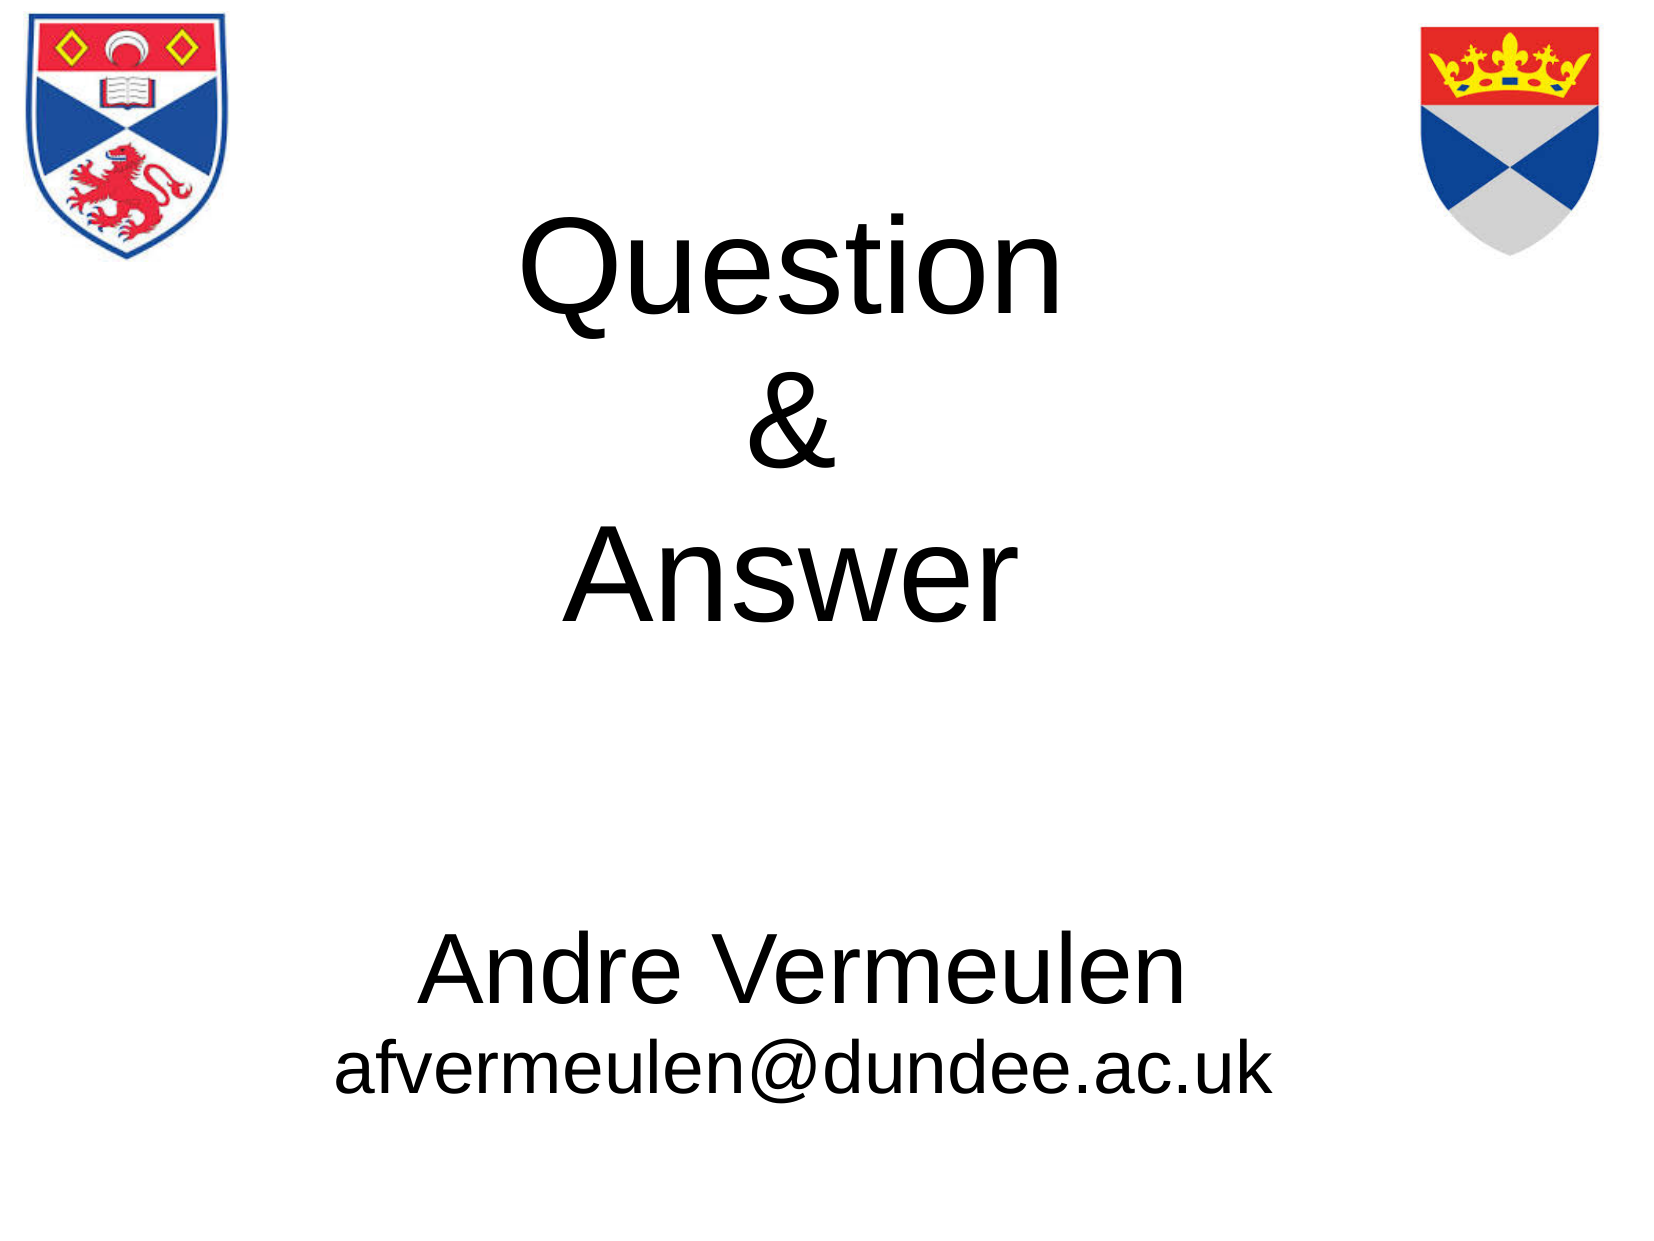

# Question & Answer
Andre Vermeulen
afvermeulen@dundee.ac.uk